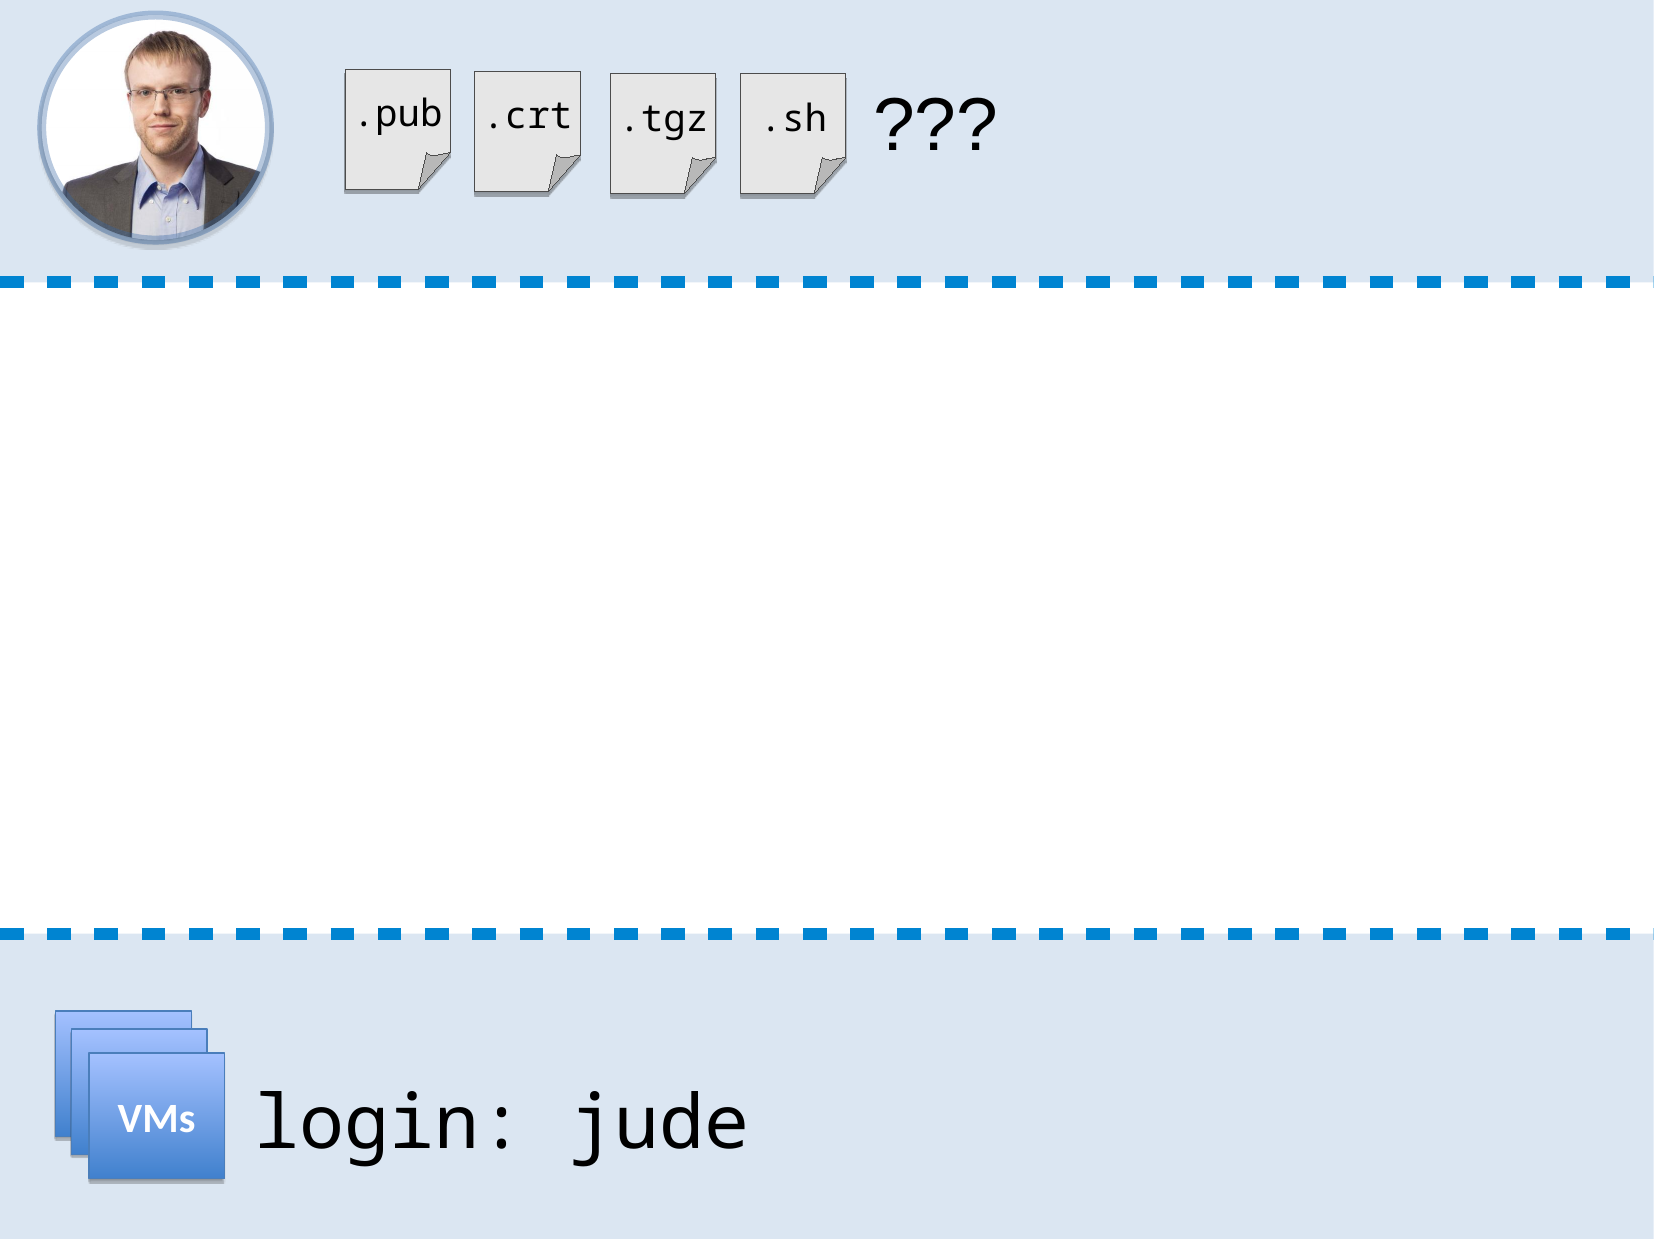

.pub
.crt
.tgz
.sh
???
VMs
VMs
VMs
login: jude